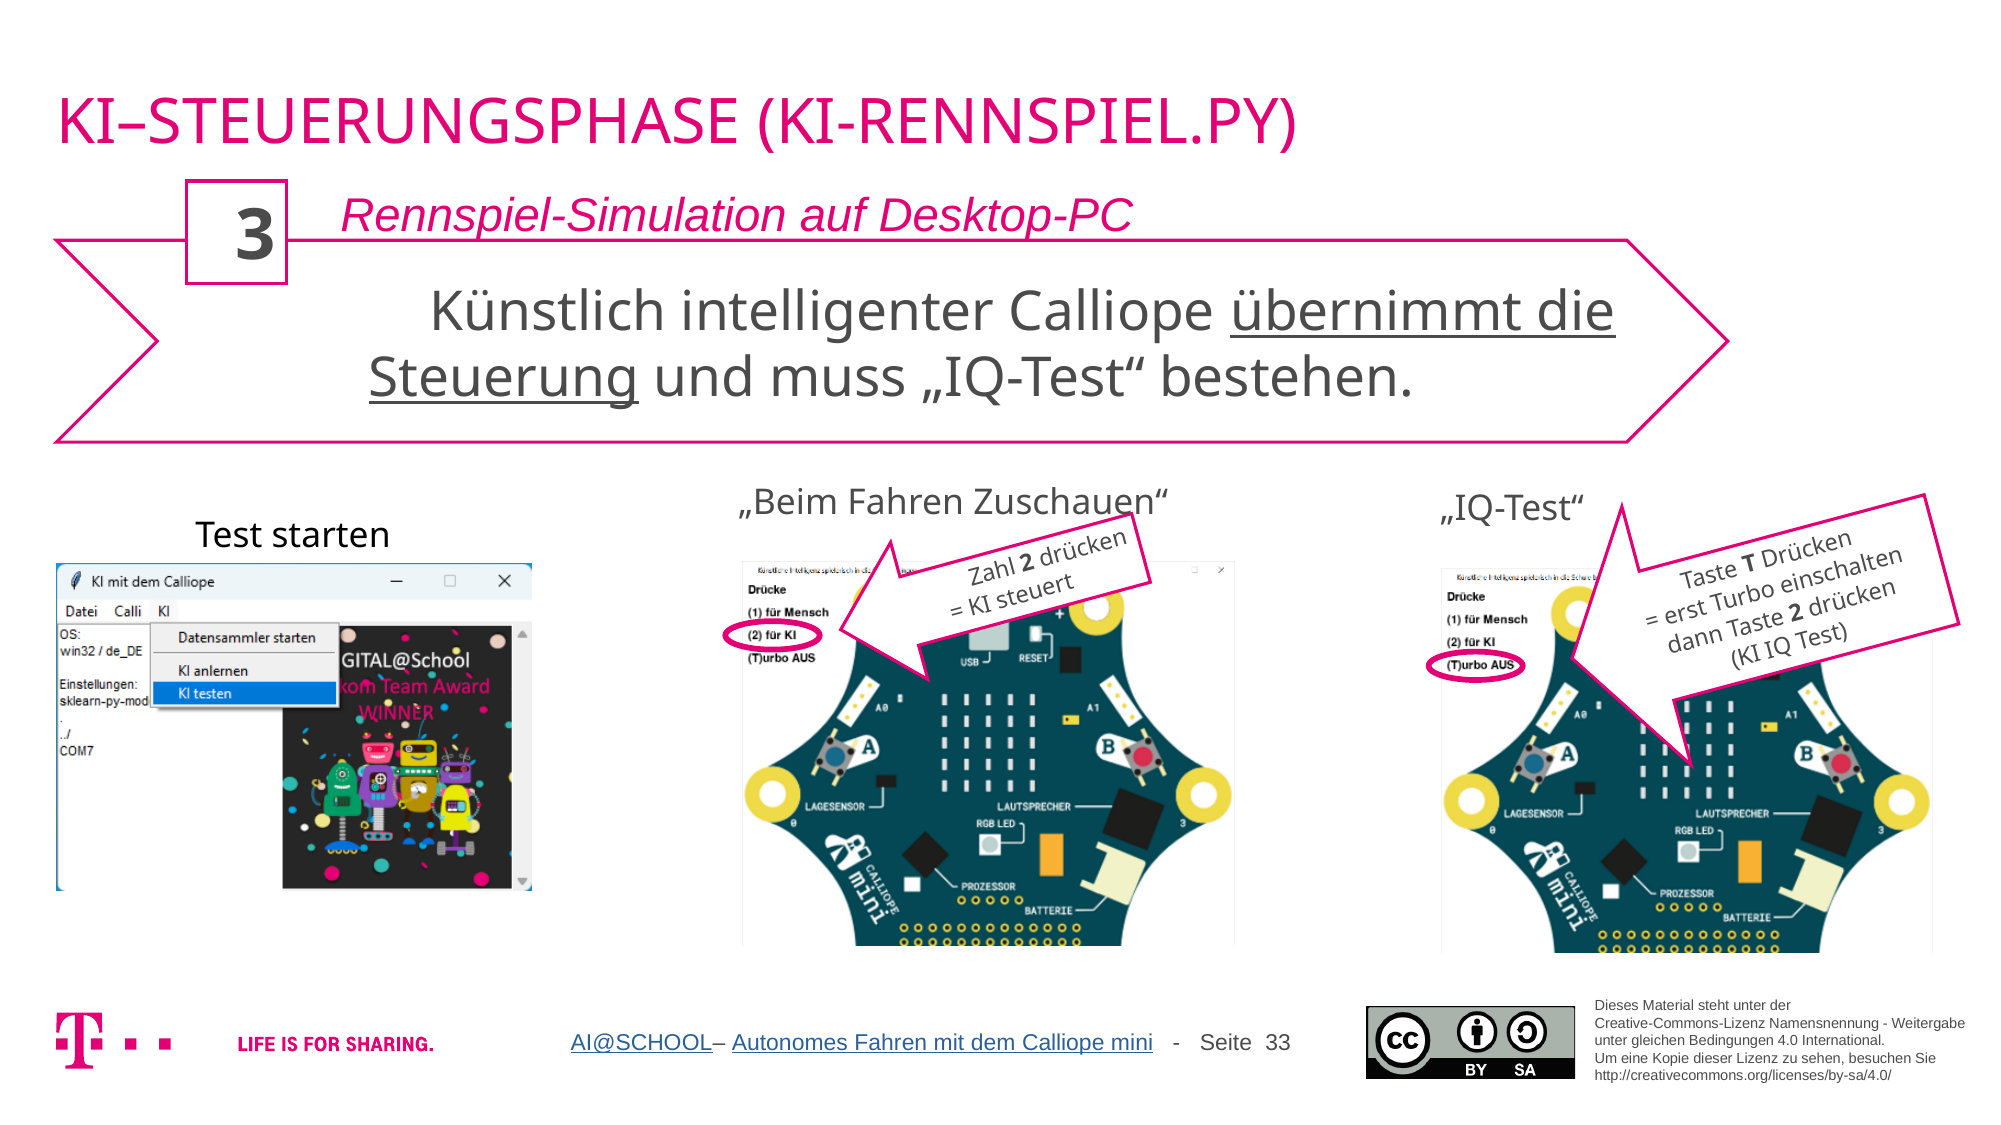

# KI–Steuerungsphase (ki-rennspiel.py)
3
Künstlich intelligenter Calliope übernimmt die Steuerung und muss „IQ-Test“ bestehen.
Rennspiel-Simulation auf Desktop-PC
„Beim Fahren Zuschauen“
Zahl 2 drücken
= KI steuert
Taste T Drücken
= erst Turbo einschalten
dann Taste 2 drücken
(KI IQ Test)
„IQ-Test“
Test starten